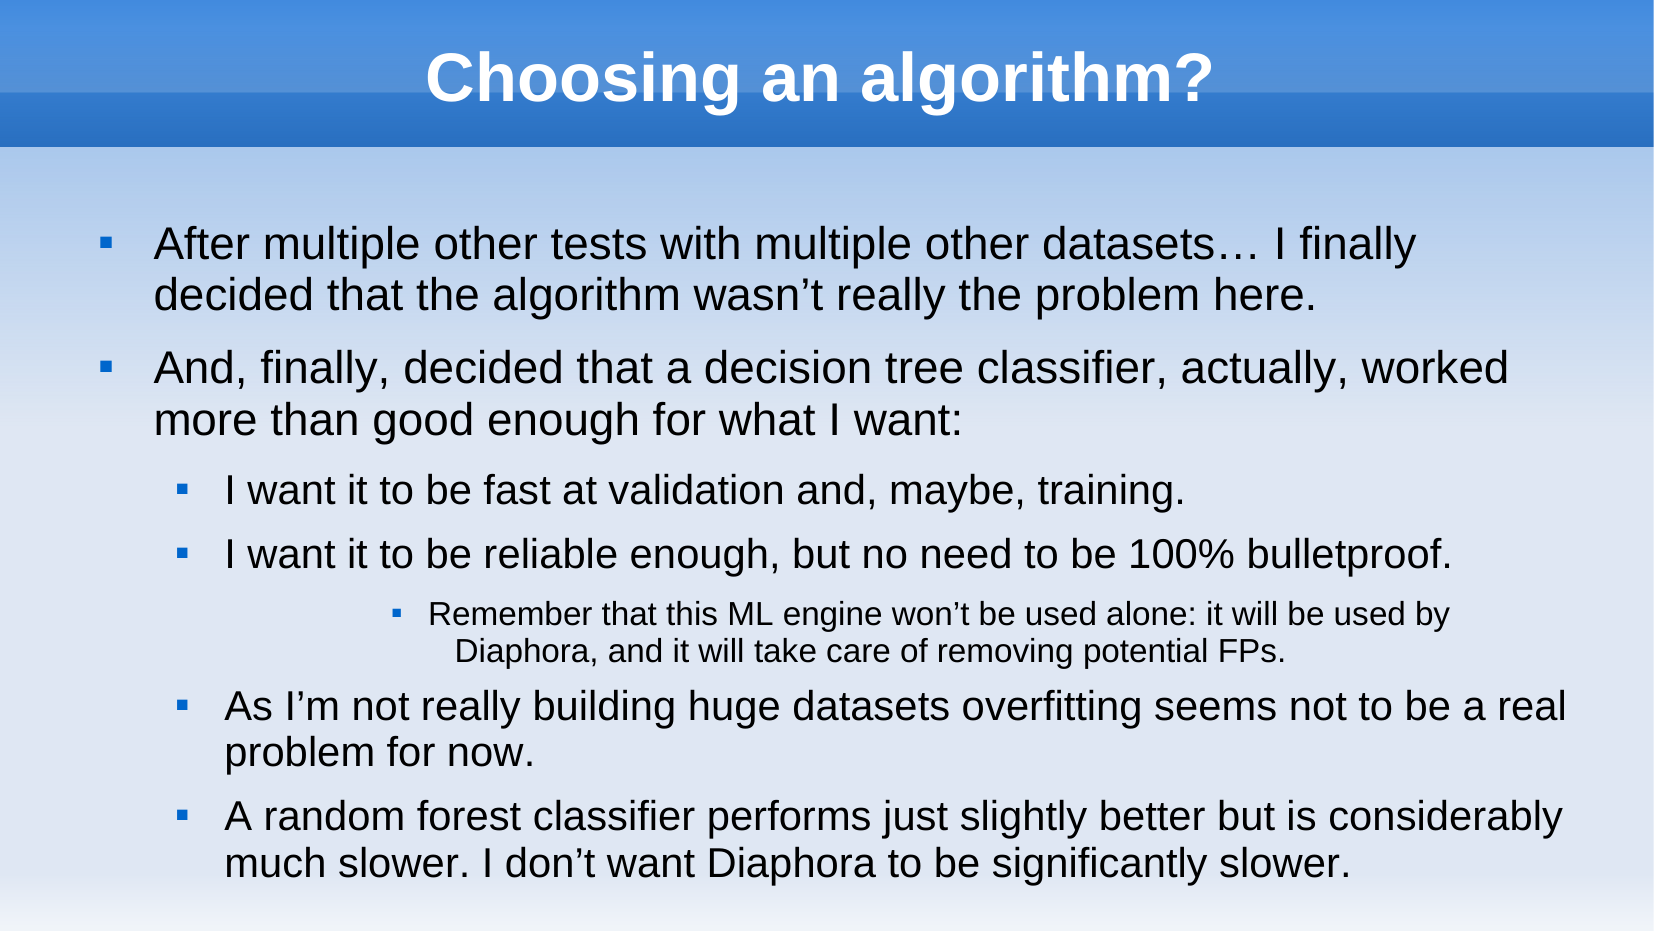

# Choosing an algorithm?
After multiple other tests with multiple other datasets… I finally decided that the algorithm wasn’t really the problem here.
And, finally, decided that a decision tree classifier, actually, worked more than good enough for what I want:
I want it to be fast at validation and, maybe, training.
I want it to be reliable enough, but no need to be 100% bulletproof.
Remember that this ML engine won’t be used alone: it will be used by Diaphora, and it will take care of removing potential FPs.
As I’m not really building huge datasets overfitting seems not to be a real problem for now.
A random forest classifier performs just slightly better but is considerably much slower. I don’t want Diaphora to be significantly slower.